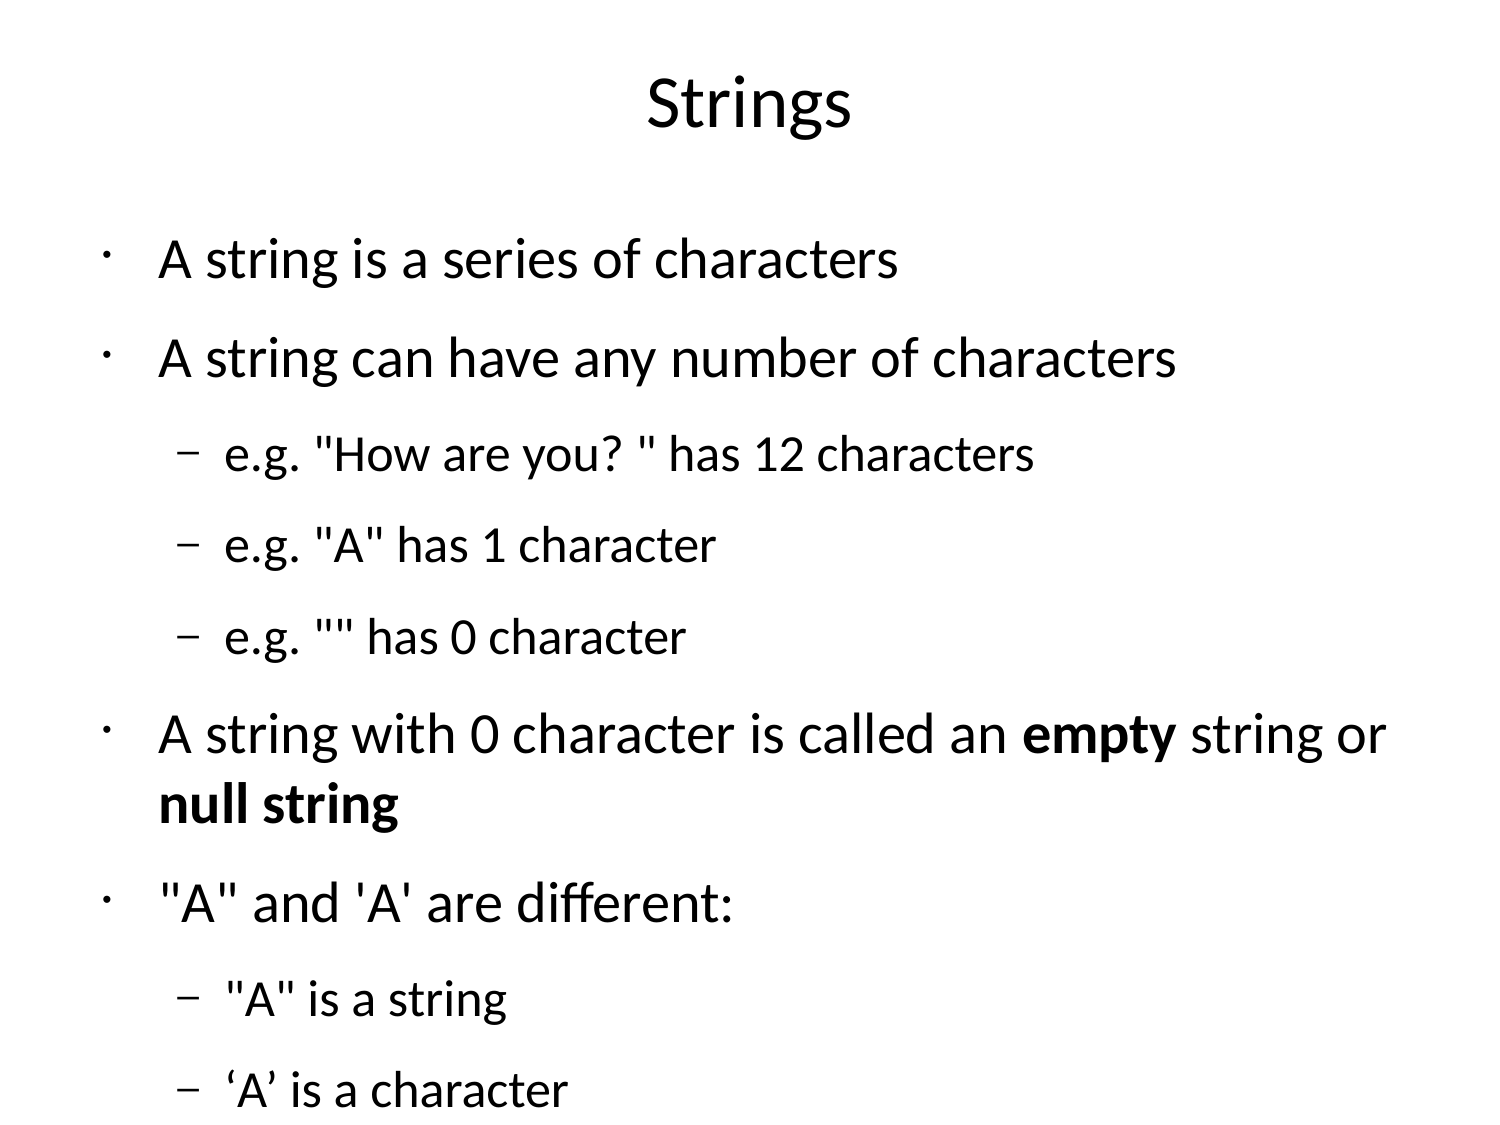

# Strings
A string is a series of characters
A string can have any number of characters
e.g. "How are you? " has 12 characters
e.g. "A" has 1 character
e.g. "" has 0 character
A string with 0 character is called an empty string or null string
"A" and 'A' are different:
"A" is a string
‘A’ is a character